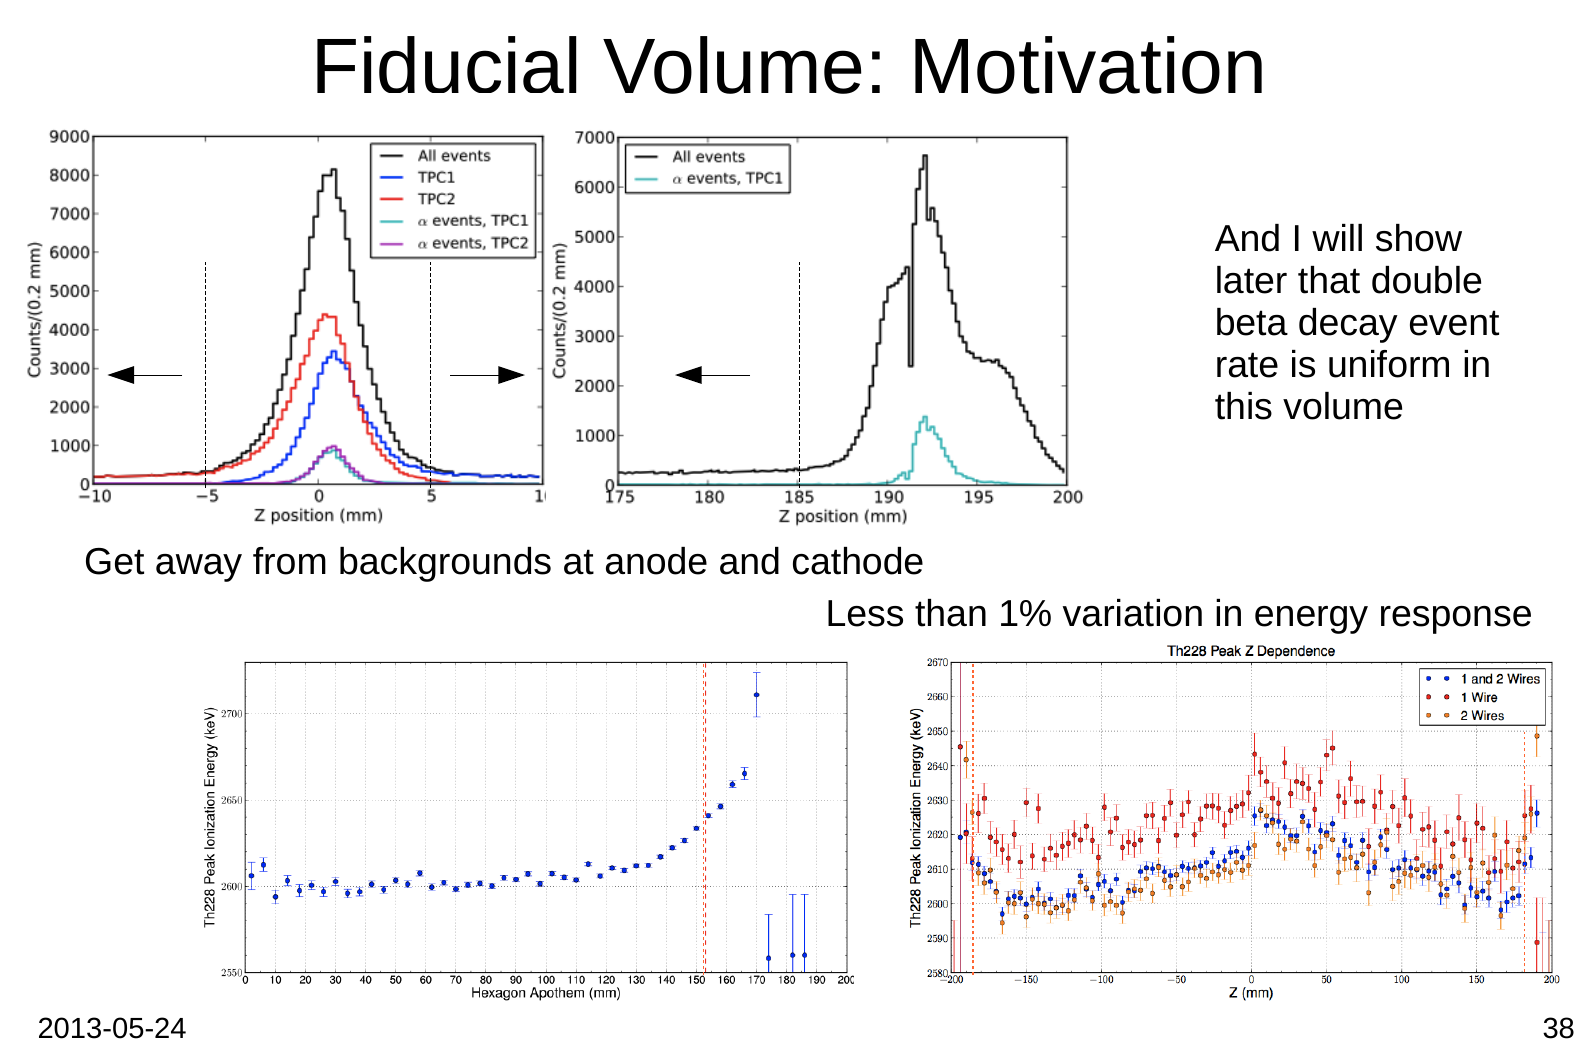

# Fiducial Volume: Motivation
And I will show later that double beta decay event rate is uniform in this volume
Get away from backgrounds at anode and cathode
Less than 1% variation in energy response
2013-05-24
38